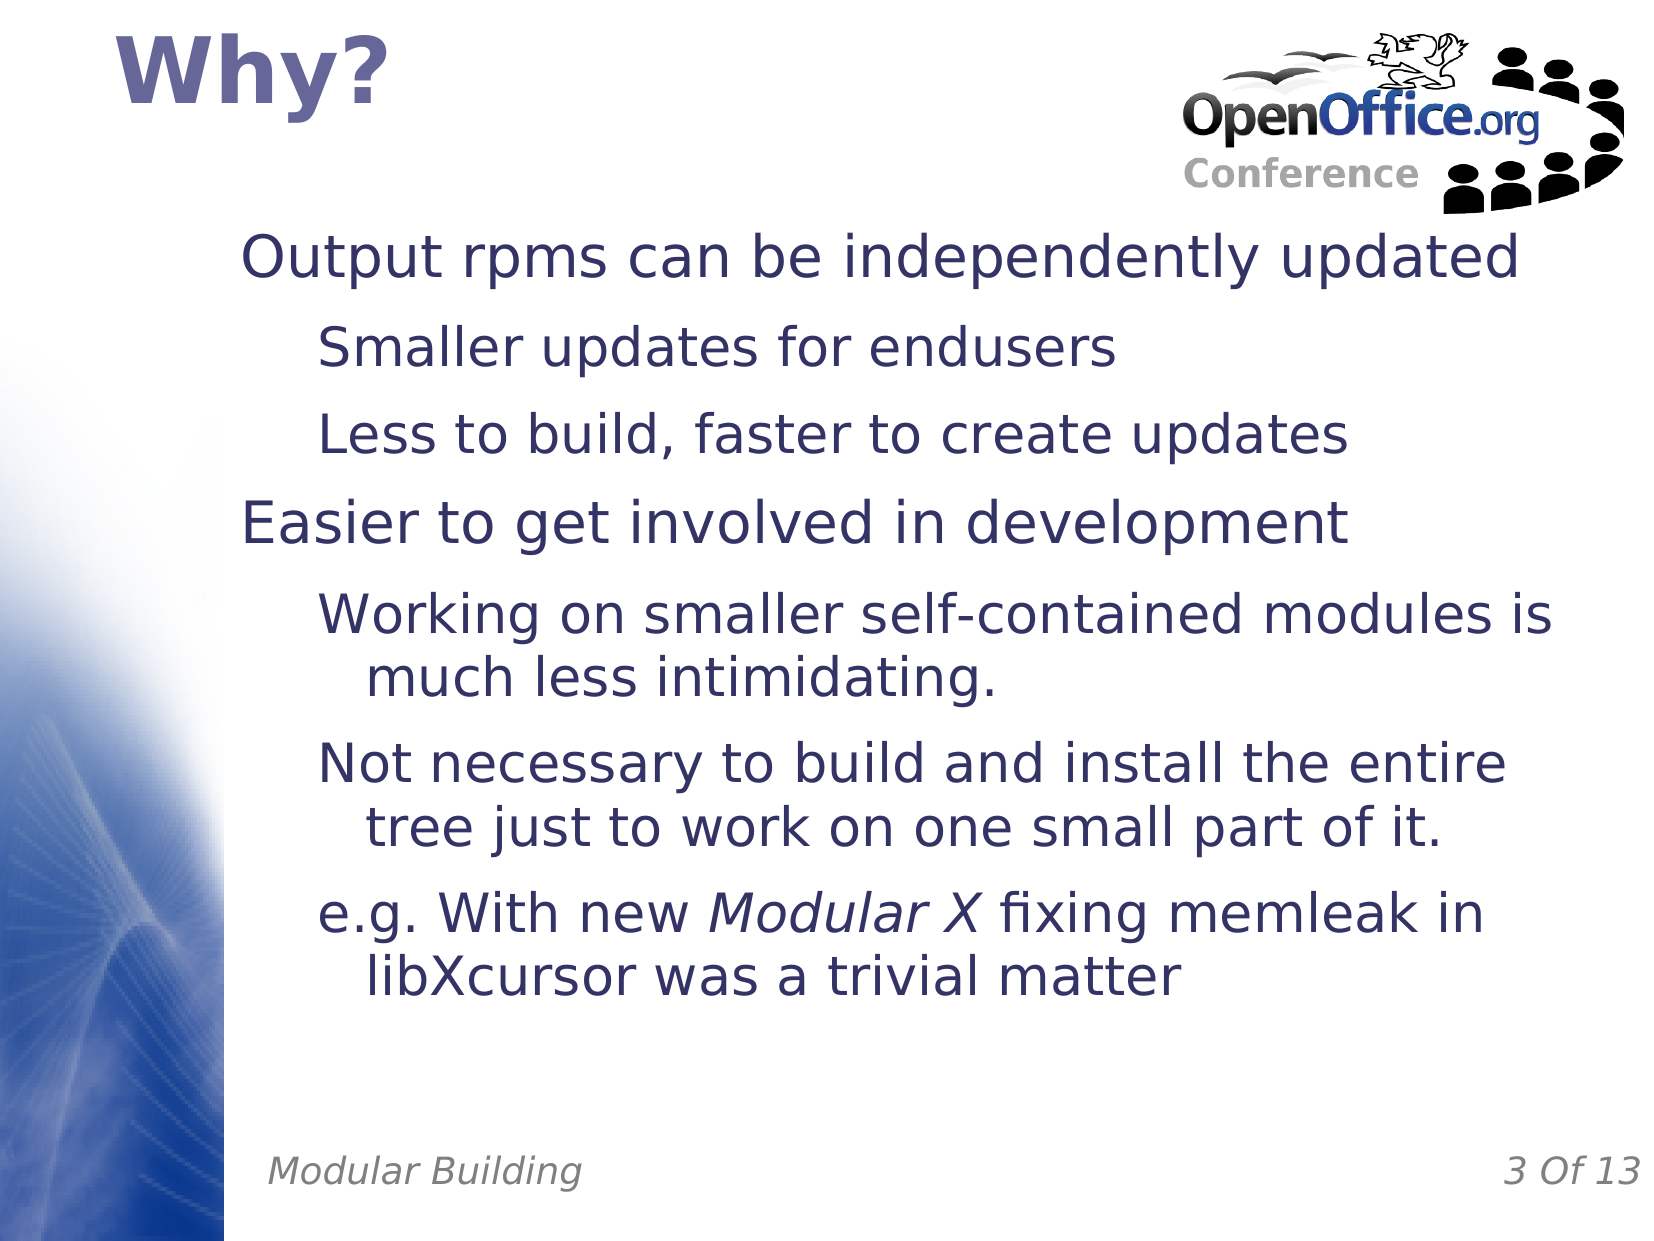

# Why?
Output rpms can be independently updated
Smaller updates for endusers
Less to build, faster to create updates
Easier to get involved in development
Working on smaller self-contained modules is much less intimidating.
Not necessary to build and install the entire tree just to work on one small part of it.
e.g. With new Modular X fixing memleak in libXcursor was a trivial matter